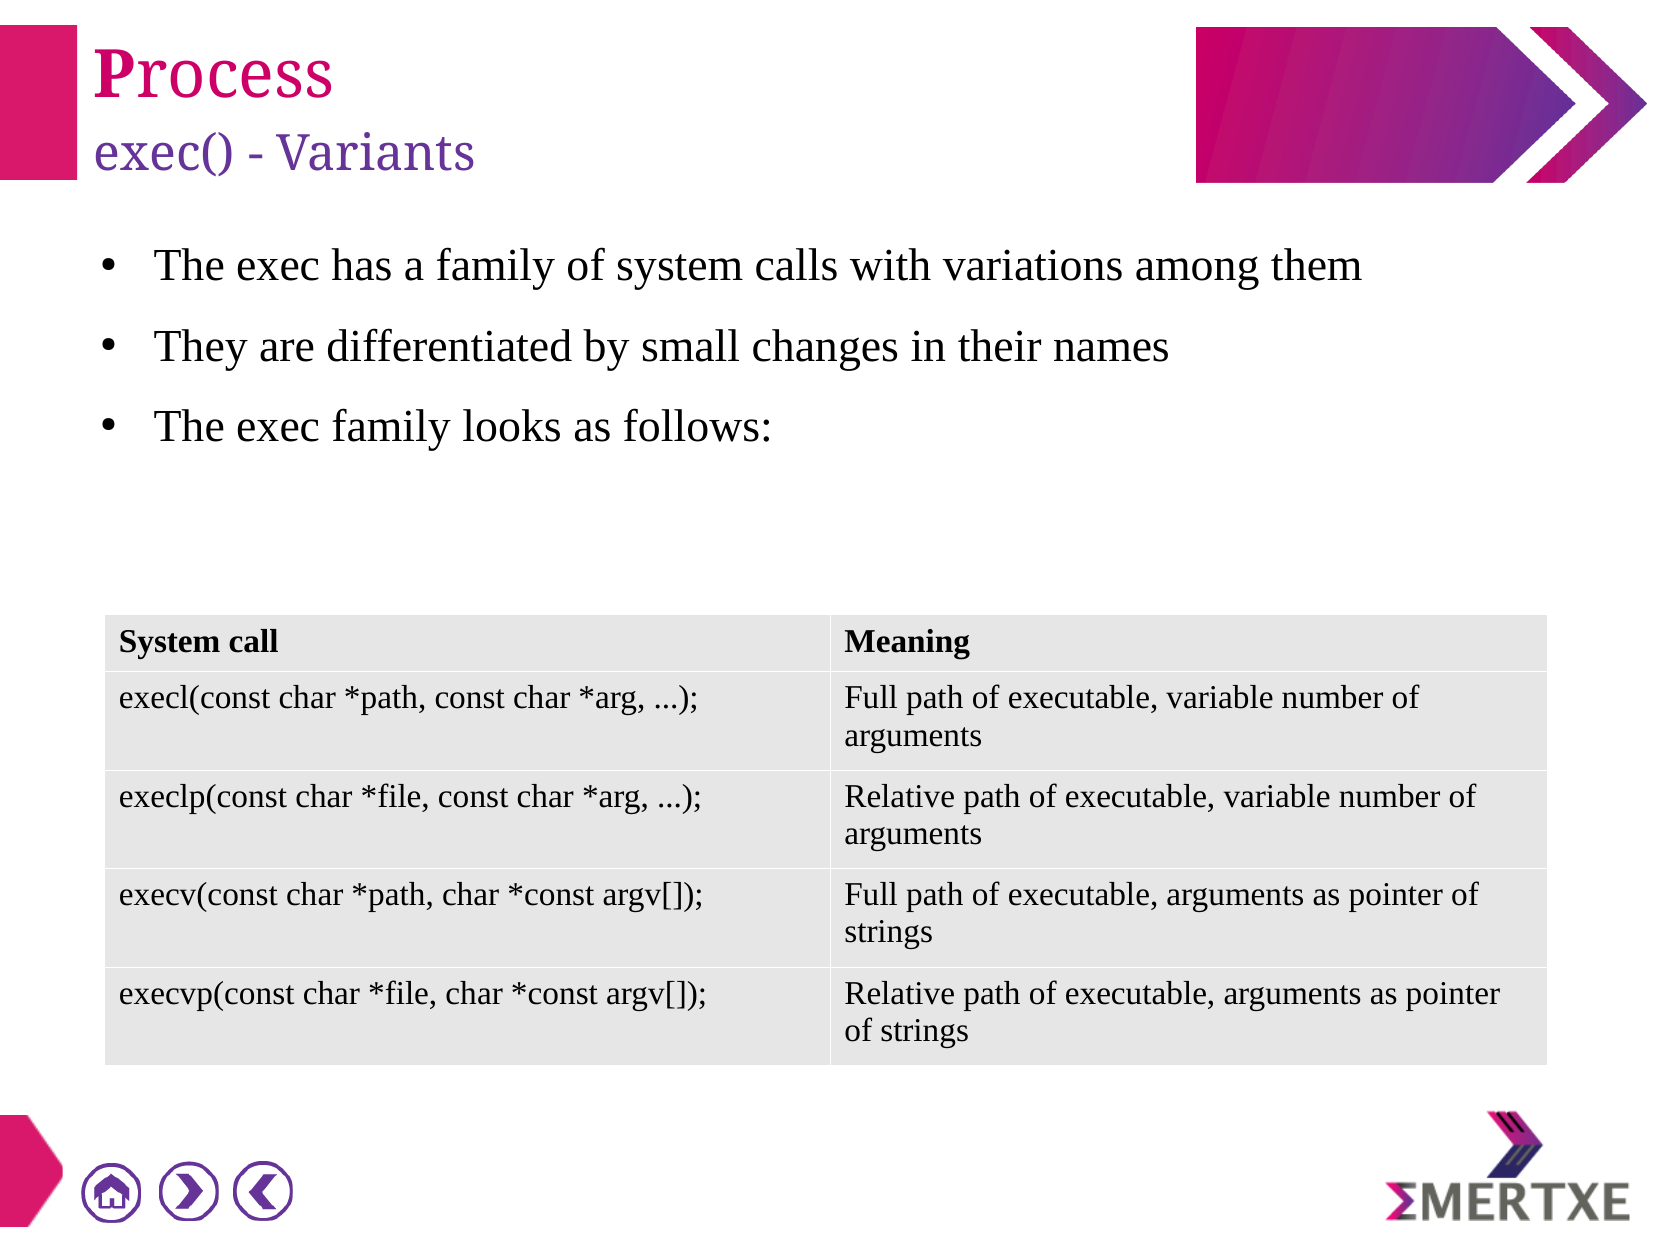

# Process exec() - Variants
The exec has a family of system calls with variations among them
They are differentiated by small changes in their names
The exec family looks as follows:
| System call | Meaning |
| --- | --- |
| execl(const char \*path, const char \*arg, ...); | Full path of executable, variable number of arguments |
| execlp(const char \*file, const char \*arg, ...); | Relative path of executable, variable number of arguments |
| execv(const char \*path, char \*const argv[]); | Full path of executable, arguments as pointer of strings |
| execvp(const char \*file, char \*const argv[]); | Relative path of executable, arguments as pointer of strings |